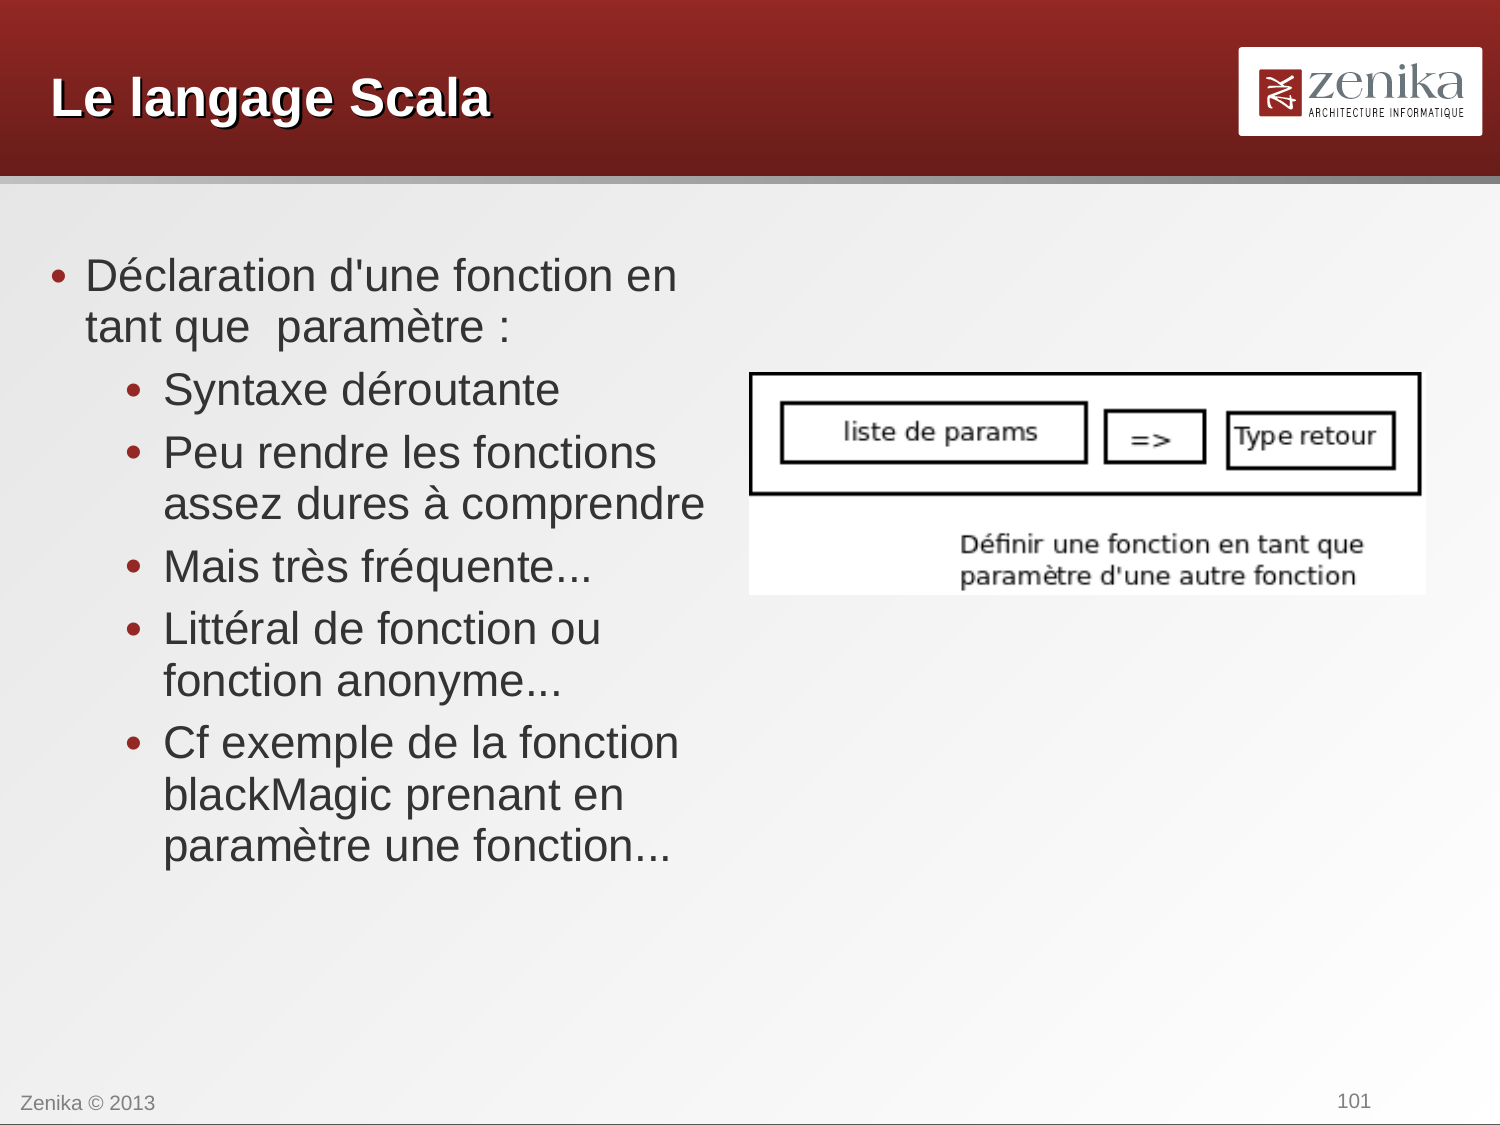

# Le langage Scala
Déclaration d'une fonction en tant que paramètre :
Syntaxe déroutante
Peu rendre les fonctions assez dures à comprendre
Mais très fréquente...
Littéral de fonction ou fonction anonyme...
Cf exemple de la fonction blackMagic prenant en paramètre une fonction...